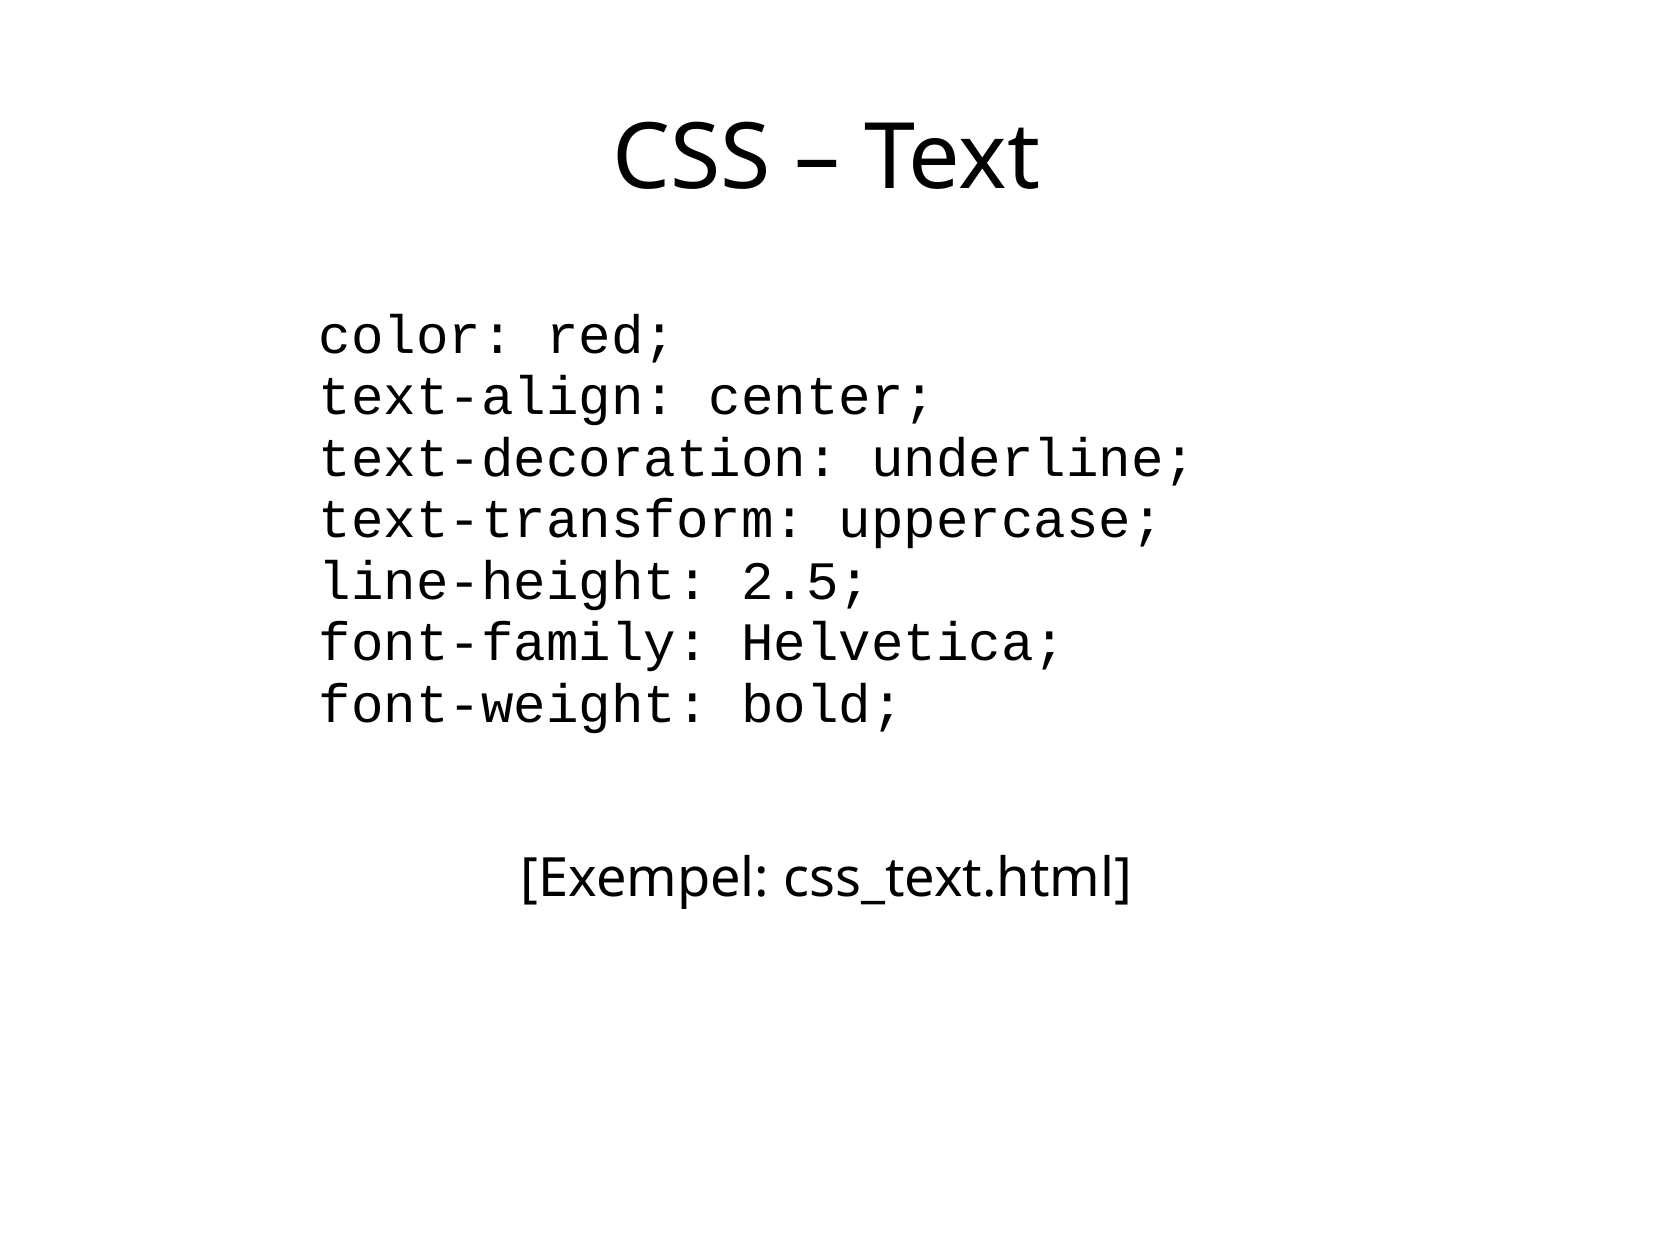

# CSS – Text
color: red;
text-align: center;
text-decoration: underline;
text-transform: uppercase;
line-height: 2.5;
font-family: Helvetica;
font-weight: bold;
[Exempel: css_text.html]